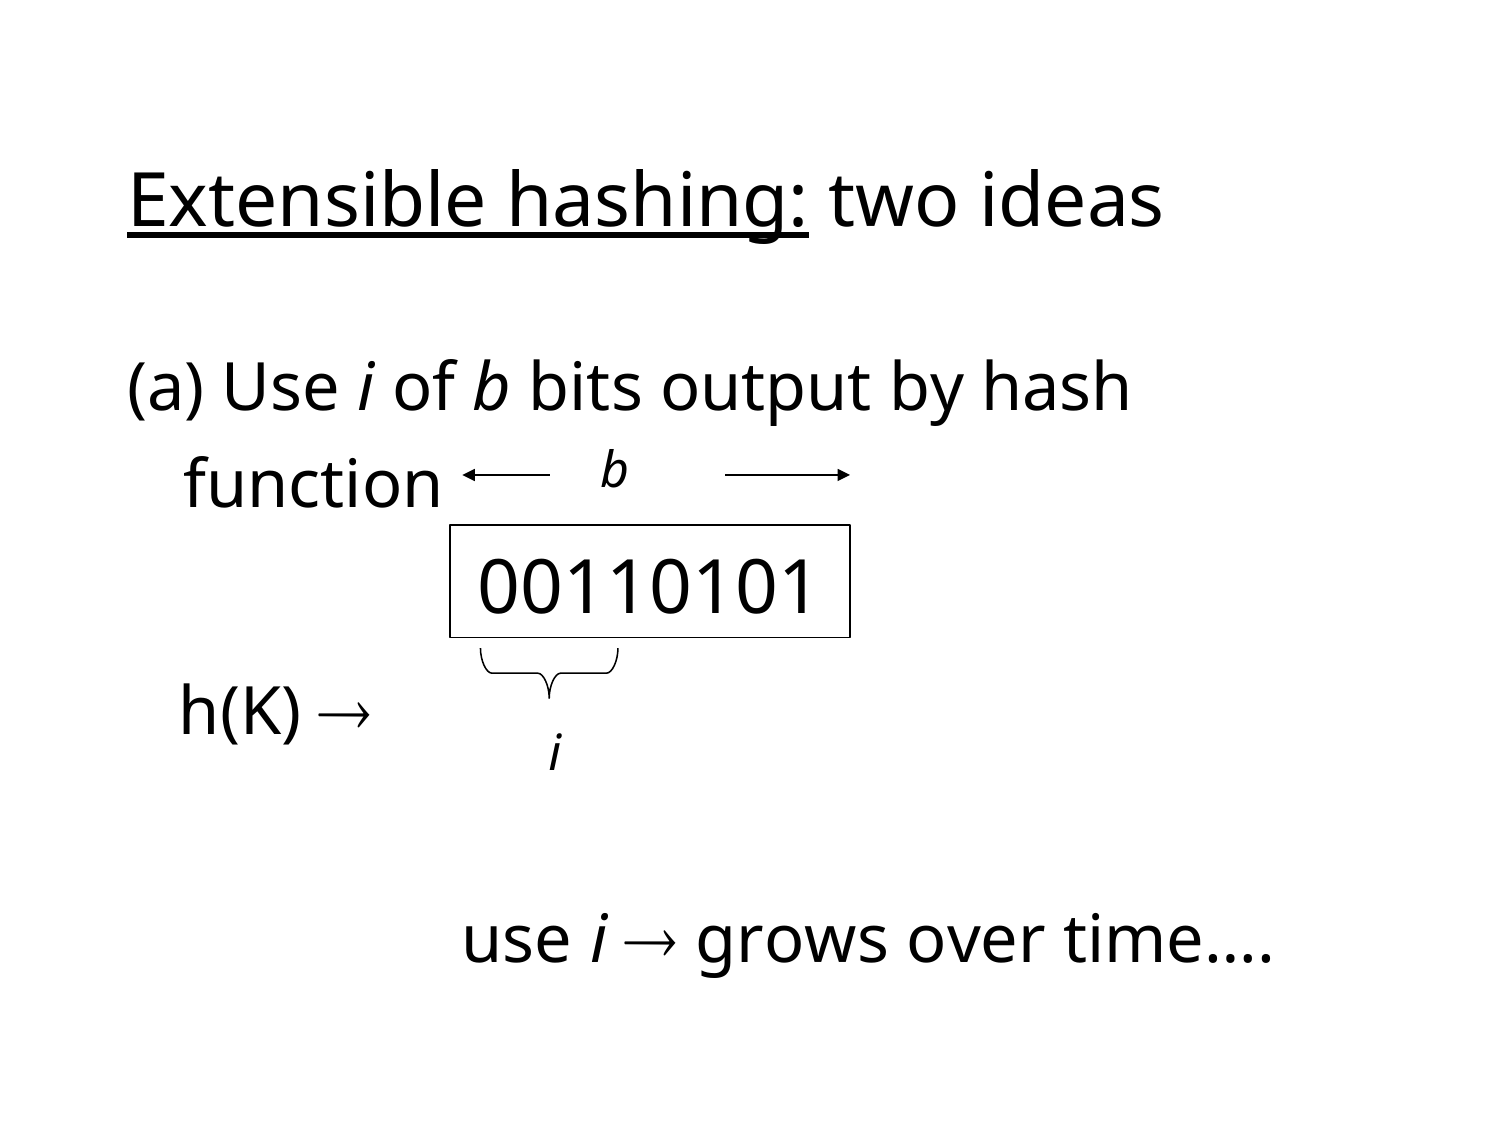

# Extensible hashing: two ideas
(a) Use i of b bits output by hash function
				 b
 h(K) 
			 use i  grows over time….
b
00110101
i